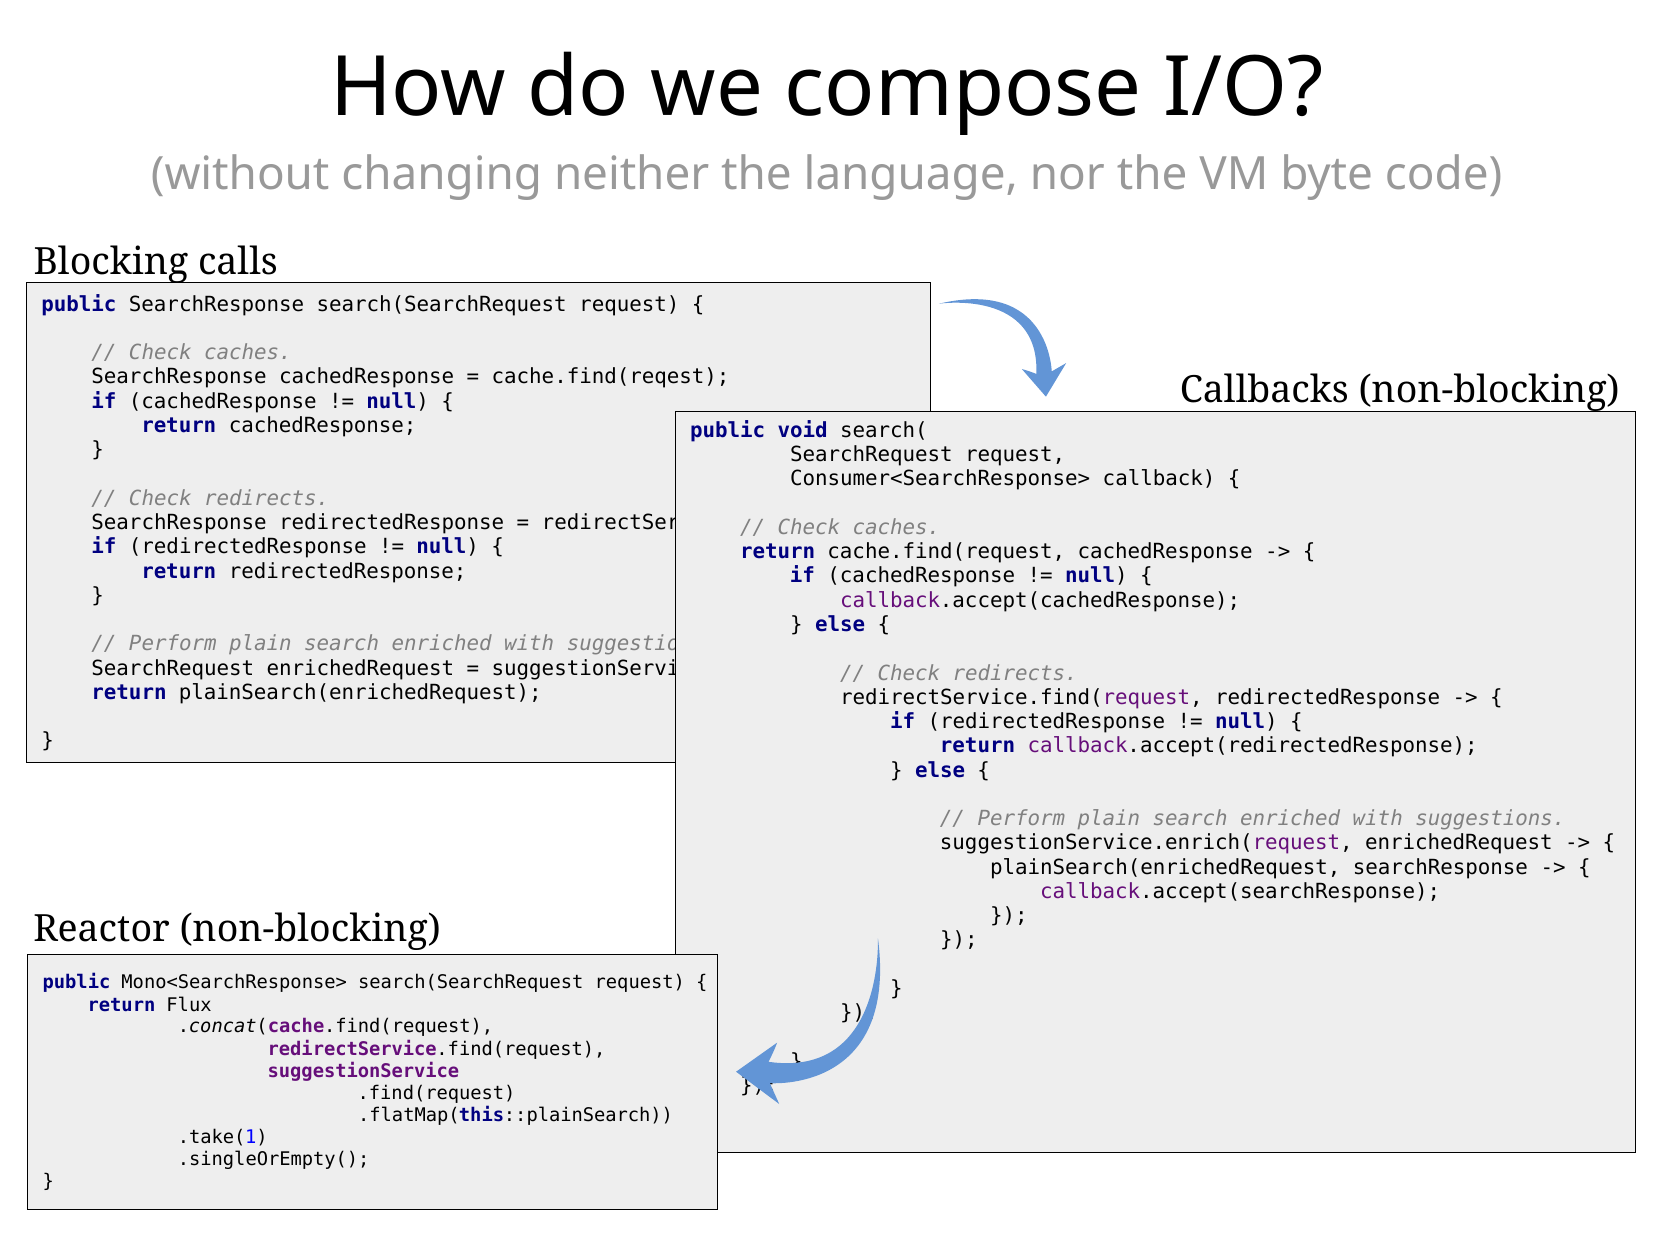

How do we compose I/O?
(without changing neither the language, nor the VM byte code)
Blocking calls
Callbacks (non-blocking)
public void search(
 SearchRequest request,
 Consumer<SearchResponse> callback) {
 // Check caches.
 return cache.find(request, cachedResponse -> {
 if (cachedResponse != null) {
 callback.accept(cachedResponse);
 } else {
 // Check redirects.
 redirectService.find(request, redirectedResponse -> {
 if (redirectedResponse != null) {
 return callback.accept(redirectedResponse);
 } else {
 // Perform plain search enriched with suggestions.
 suggestionService.enrich(request, enrichedRequest -> {
 plainSearch(enrichedRequest, searchResponse -> {
 callback.accept(searchResponse);
 });
 });
 }
 });
 }
 });
}
# public SearchResponse search(SearchRequest request) { // Check caches. SearchResponse cachedResponse = cache.find(reqest); if (cachedResponse != null) { return cachedResponse; } // Check redirects. SearchResponse redirectedResponse = redirectService.find(request); if (redirectedResponse != null) { return redirectedResponse; } // Perform plain search enriched with suggestions. SearchRequest enrichedRequest = suggestionService.enrich(request); return plainSearch(enrichedRequest); }
Reactor (non-blocking)
public Mono<SearchResponse> search(SearchRequest request) {
 return Flux
 .concat(cache.find(request),
 redirectService.find(request),
 suggestionService
 .find(request)
 .flatMap(this::plainSearch))
 .take(1)
 .singleOrEmpty();
}